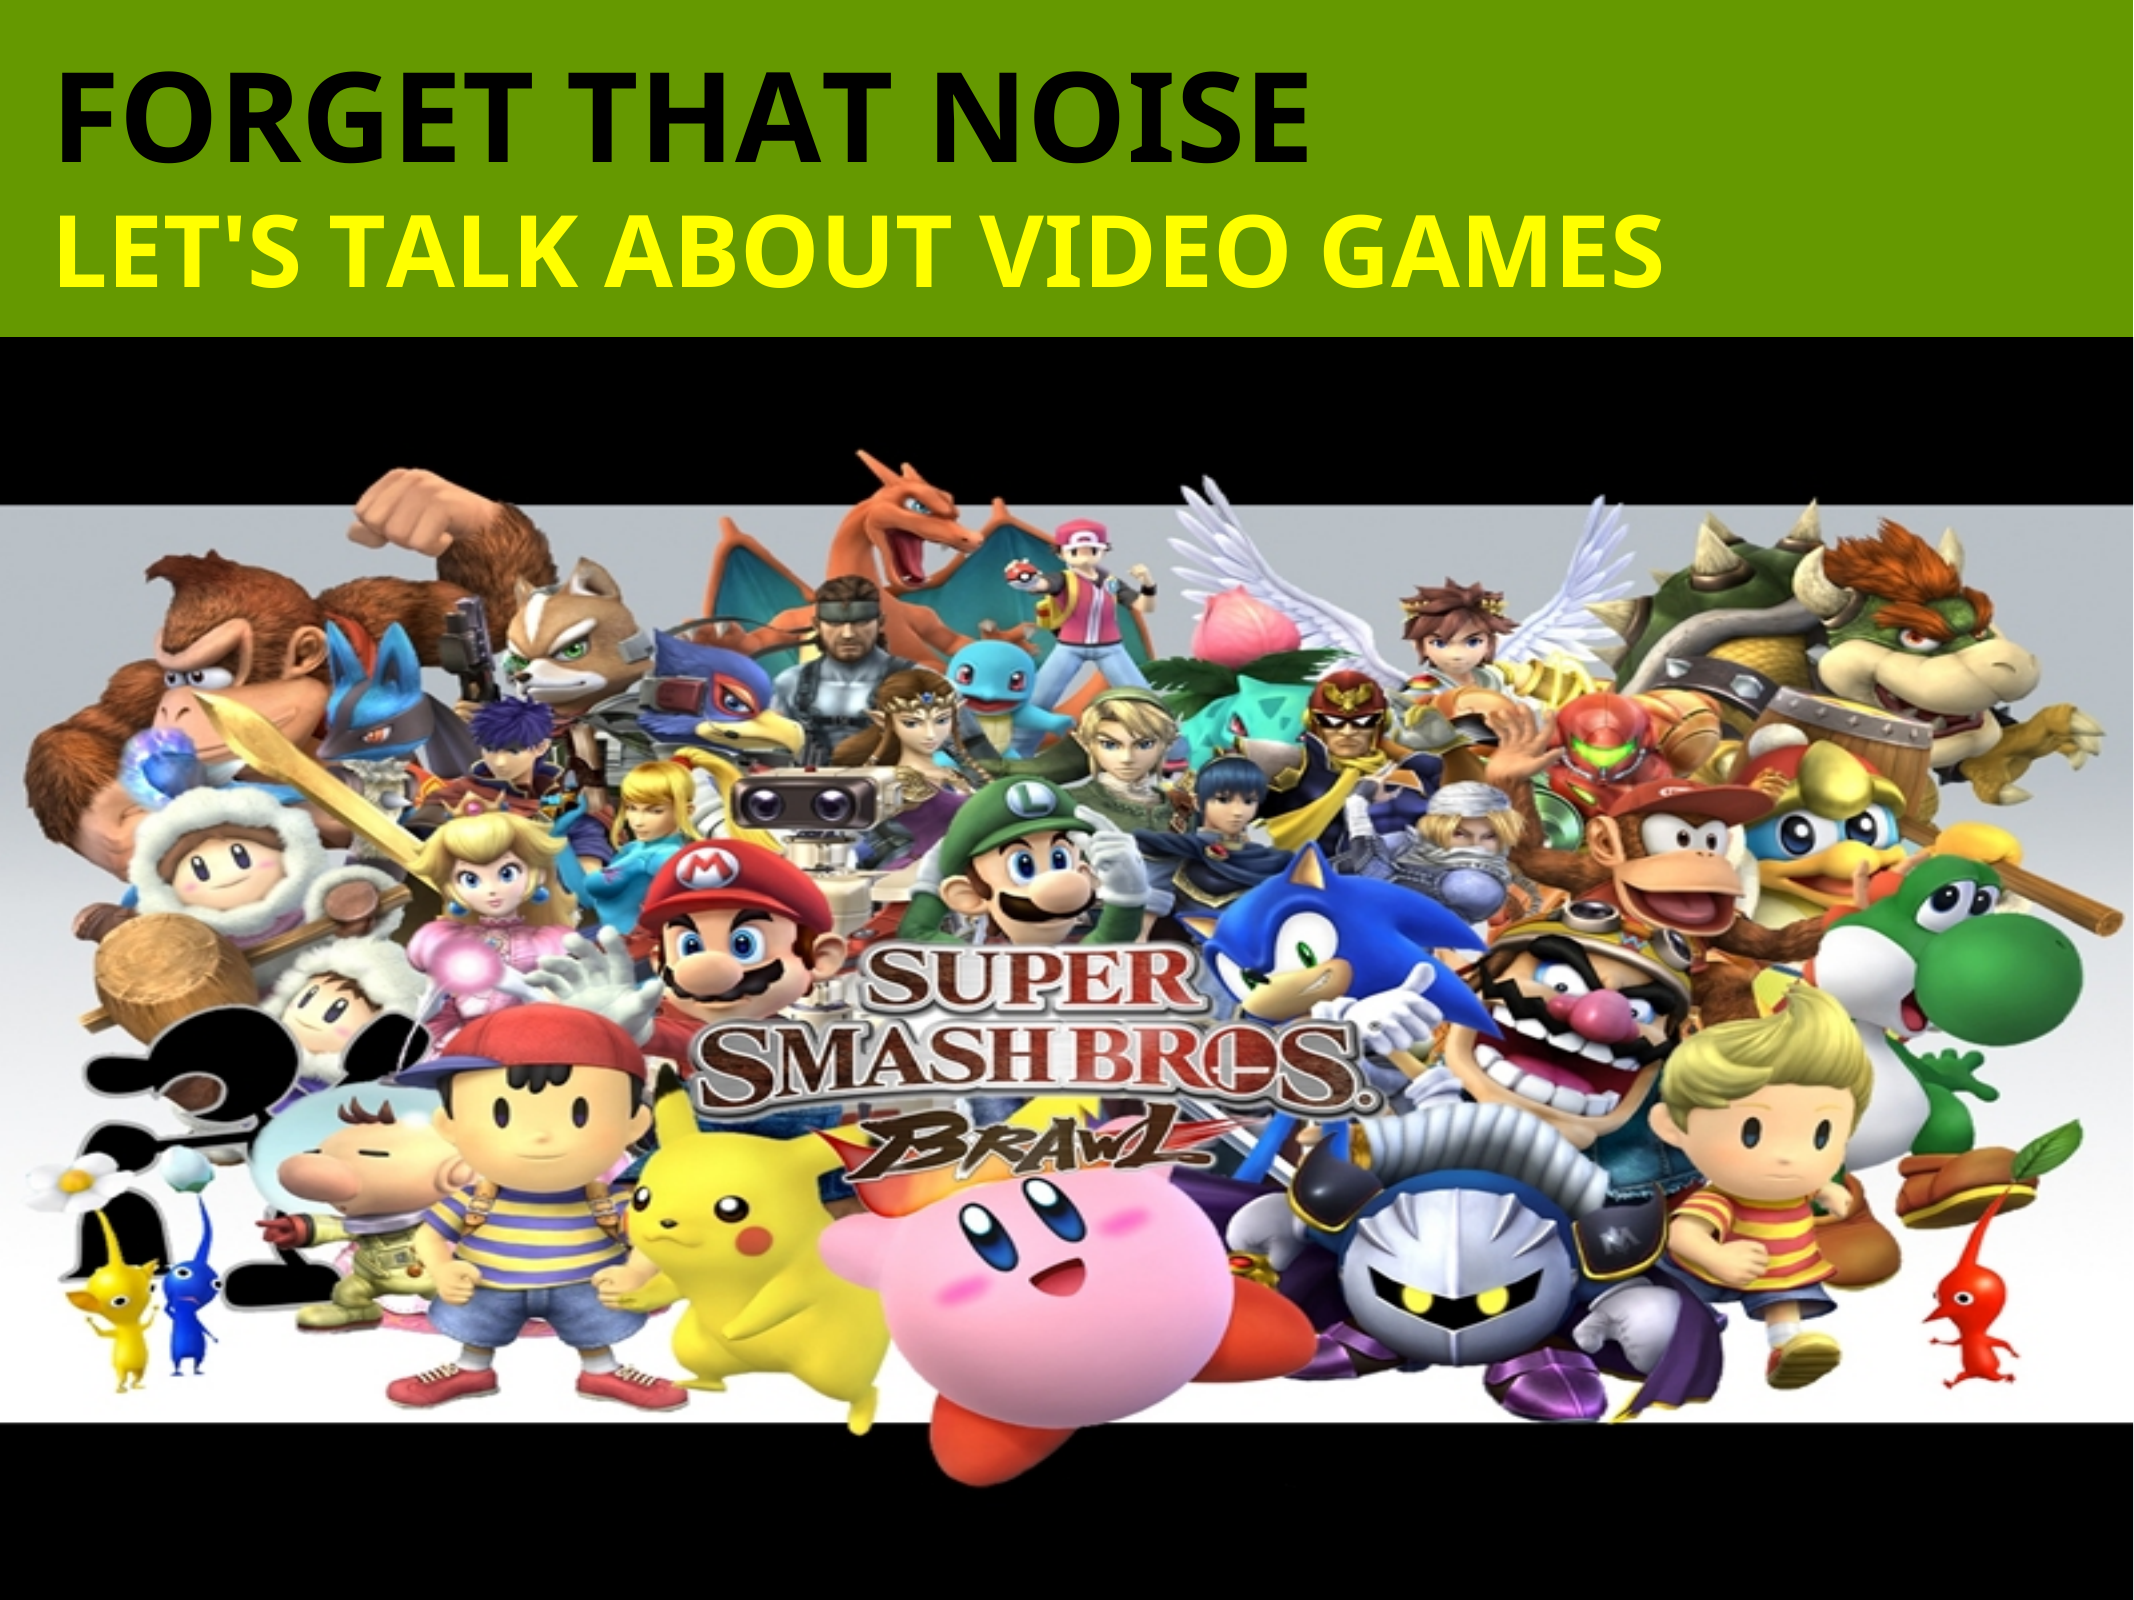

FORGET THAT NOISE
LET'S TALK ABOUT VIDEO GAMES